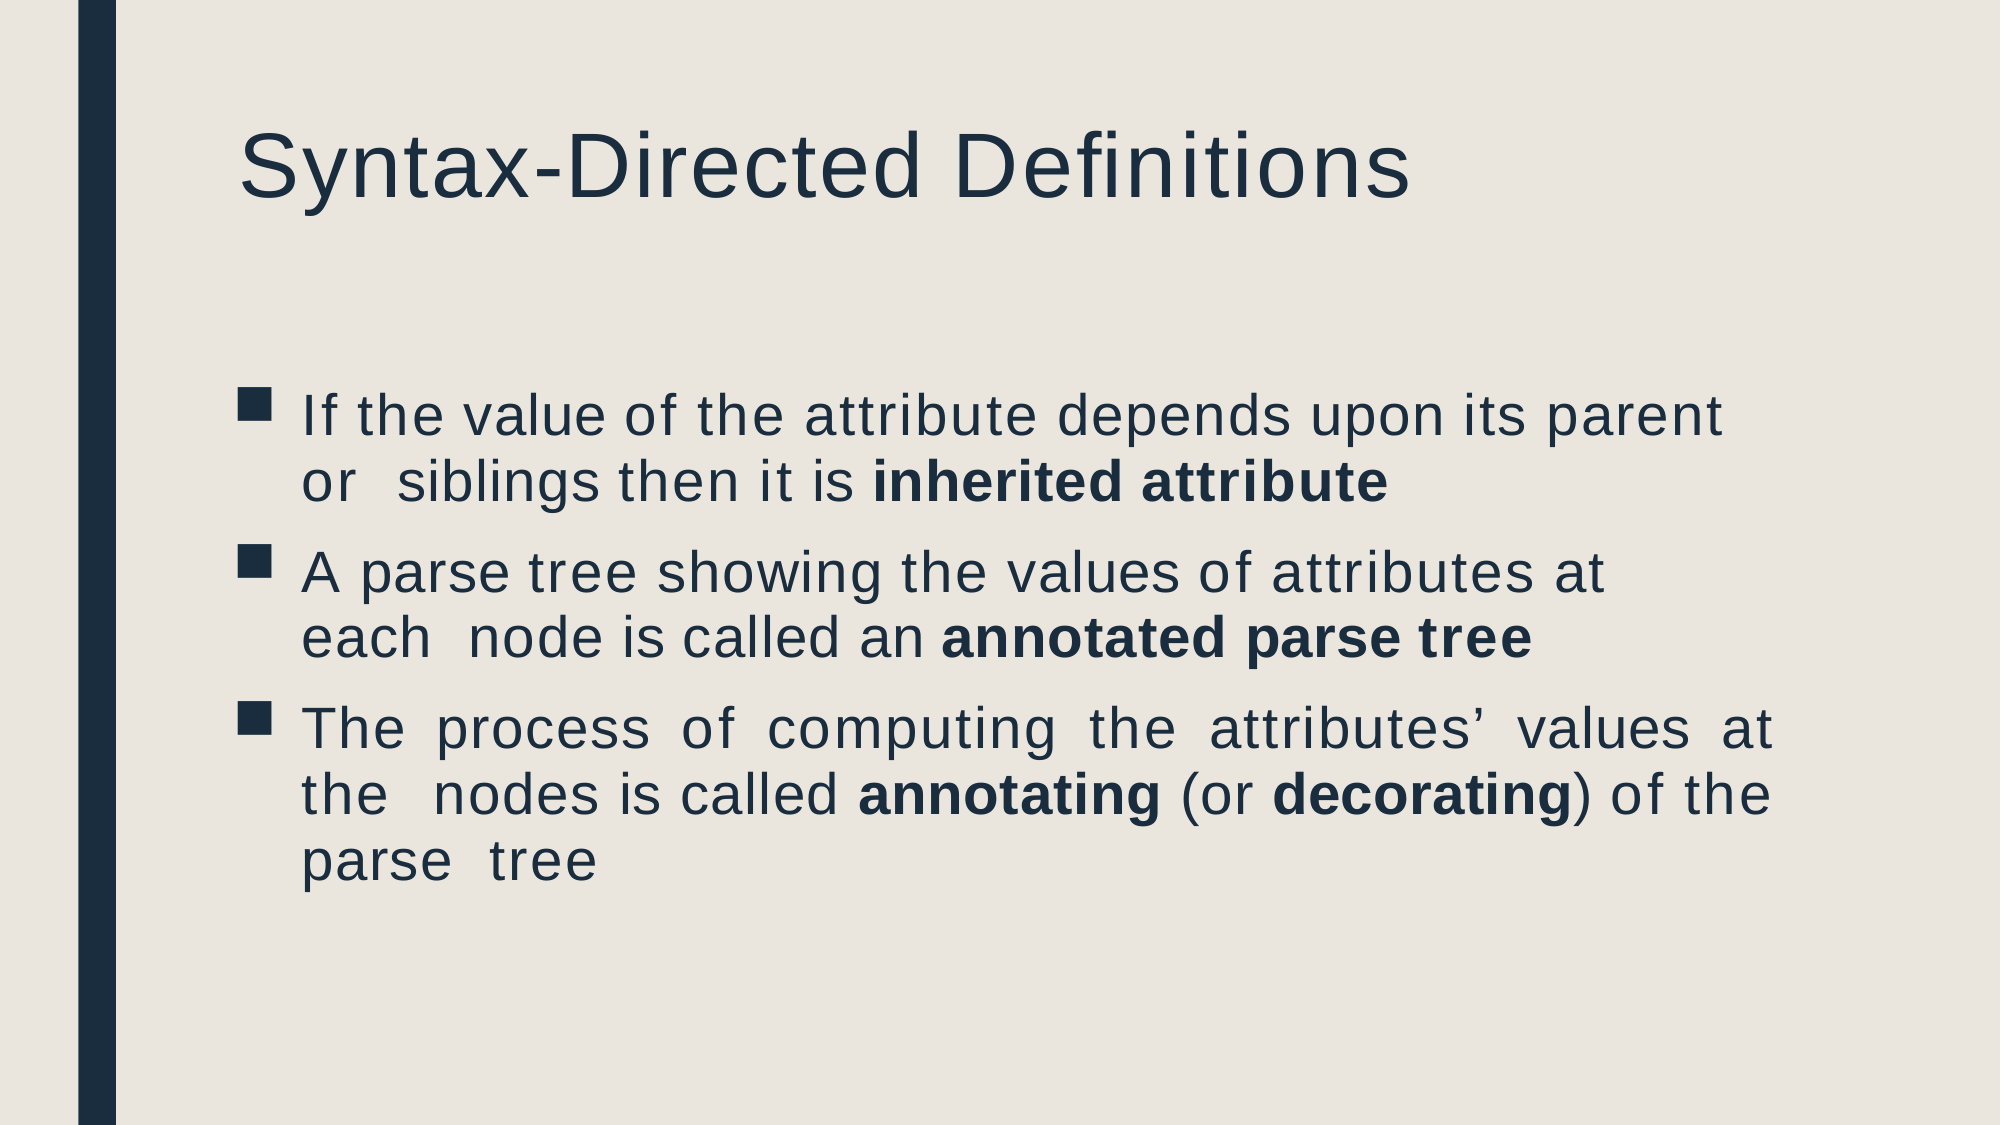

# Syntax-Directed Deﬁnitions
If the value of the attribute depends upon its parent or siblings then it is inherited attribute
A parse tree showing the values of attributes at each node is called an annotated parse tree
The process of computing the attributes’ values at the nodes is called annotating (or decorating) of the parse tree